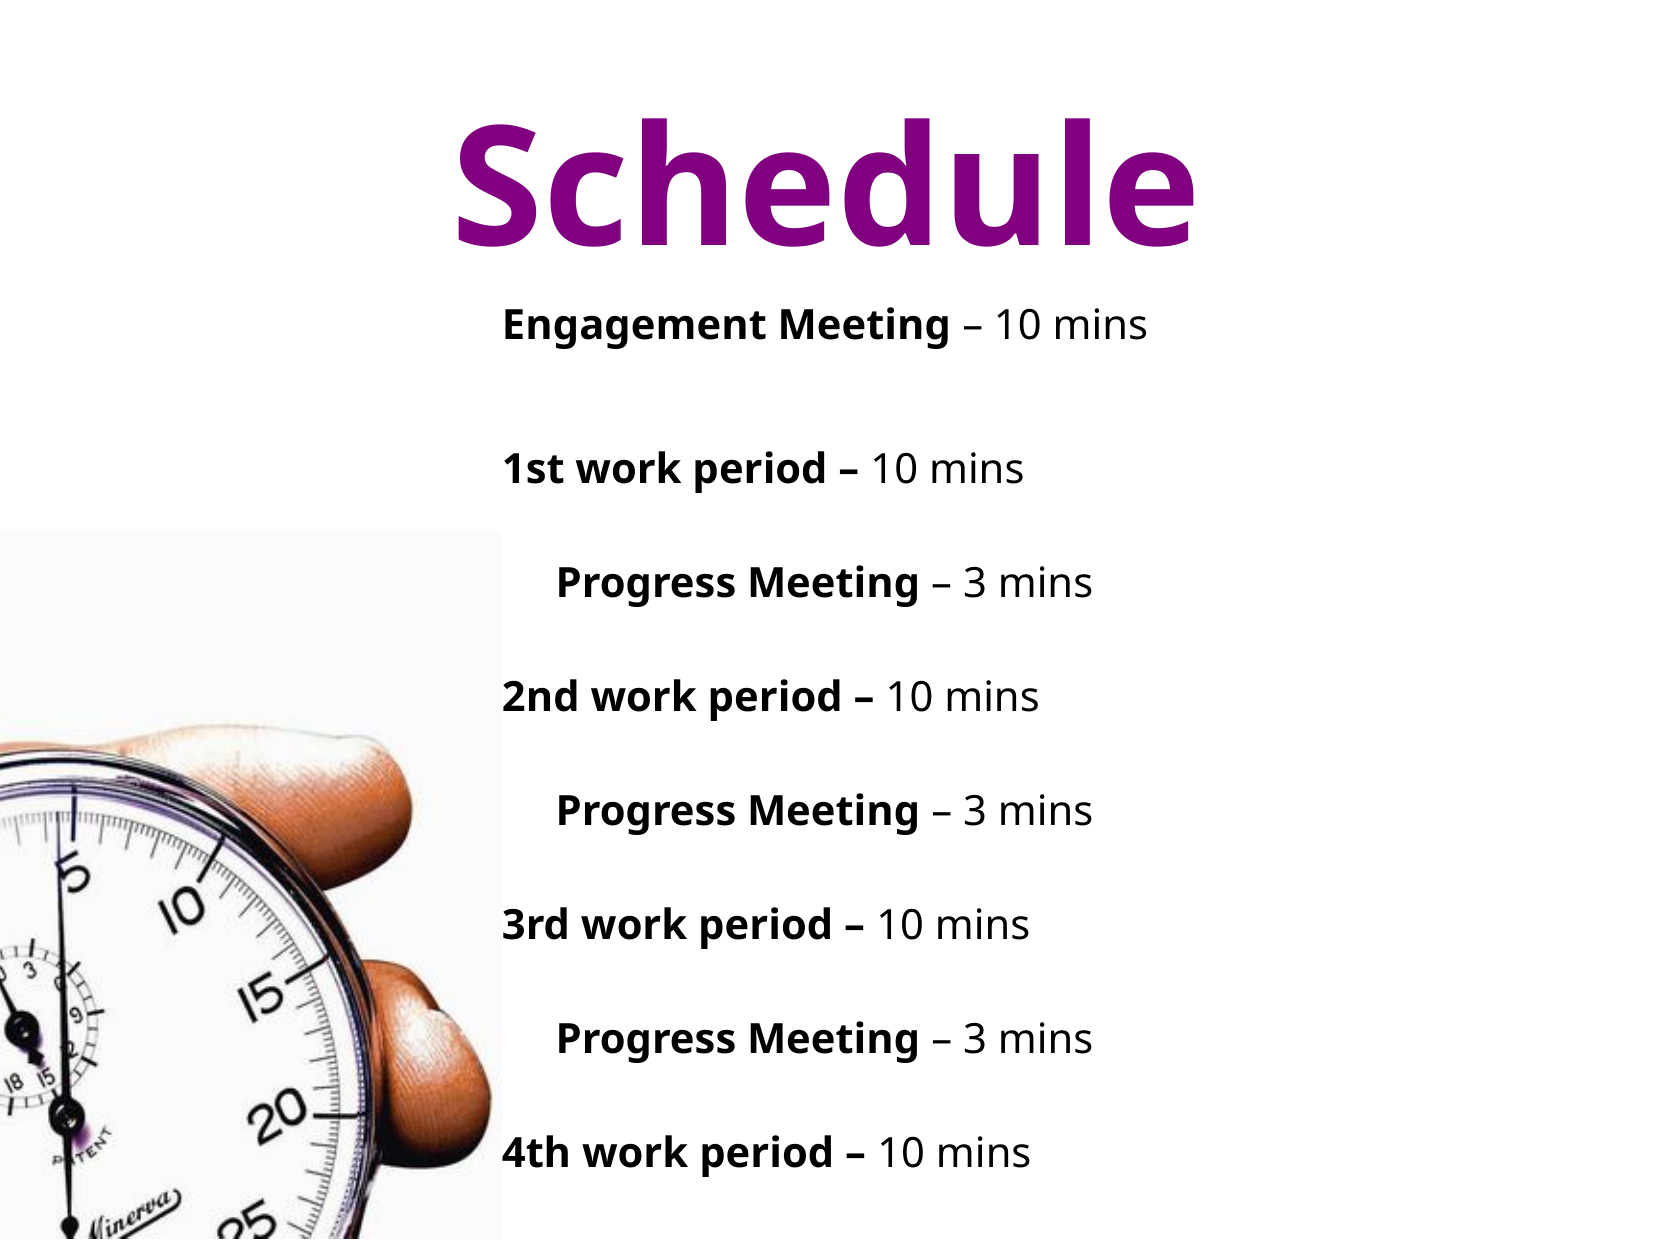

Schedule
# Engagement Meeting – 10 mins
1st work period – 10 mins
 Progress Meeting – 3 mins
2nd work period – 10 mins
 Progress Meeting – 3 mins
3rd work period – 10 mins
 Progress Meeting – 3 mins
4th work period – 10 mins
 Demo – 3 mins per team